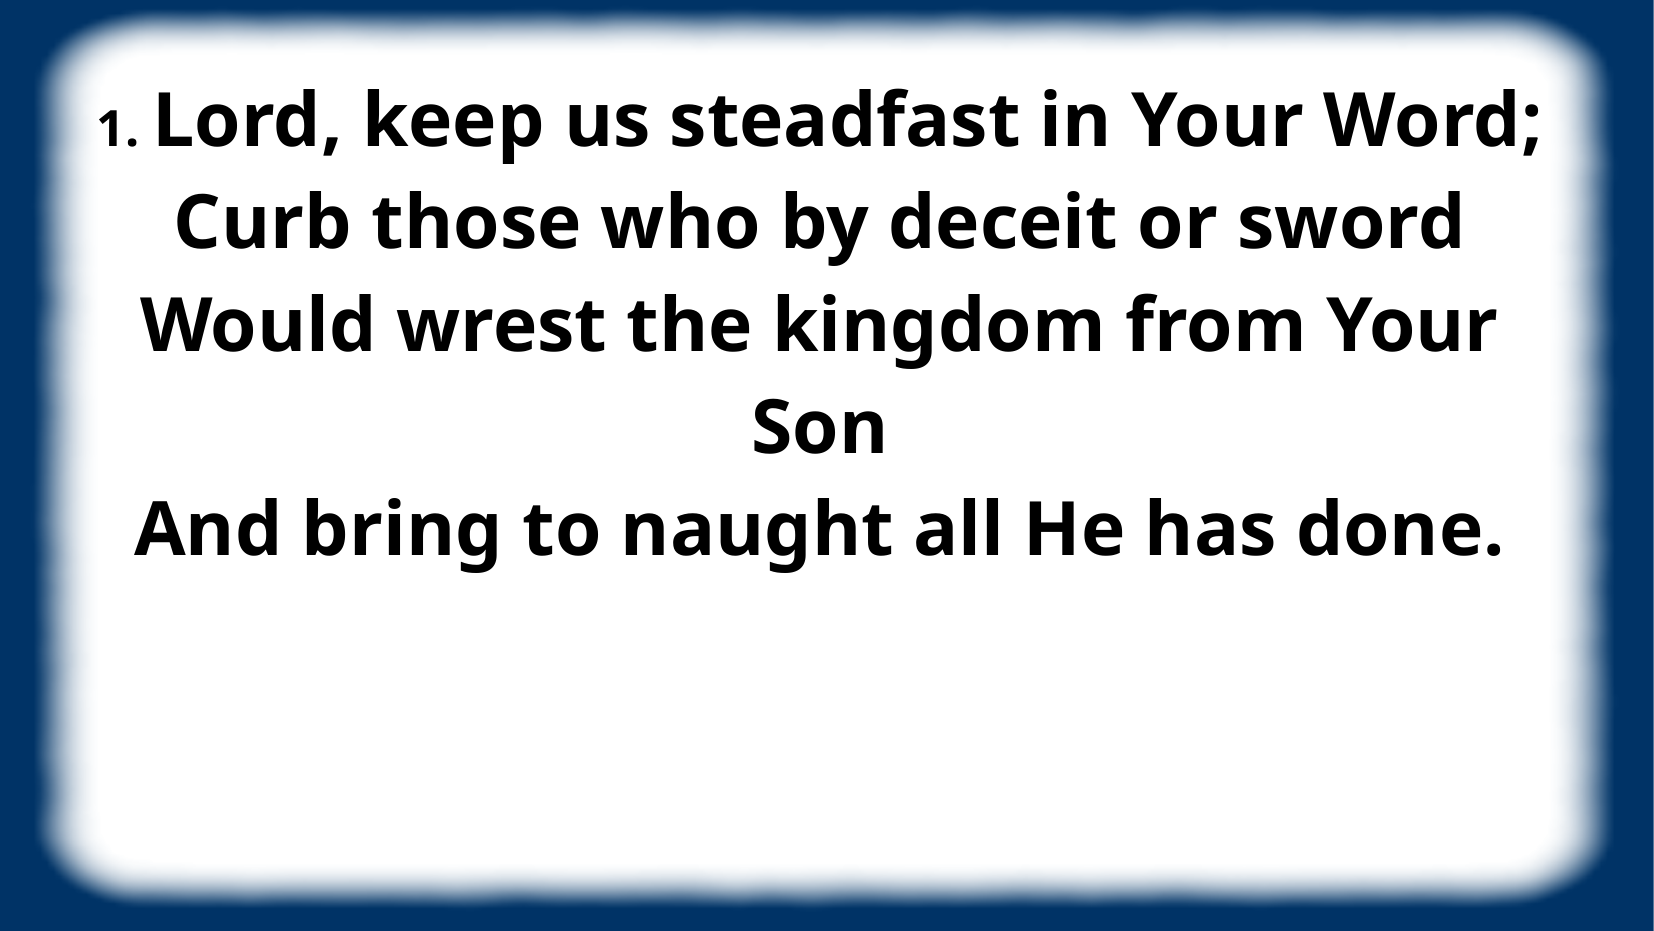

1. Lord, keep us steadfast in Your Word;
Curb those who by deceit or sword
Would wrest the kingdom from Your Son
And bring to naught all He has done.